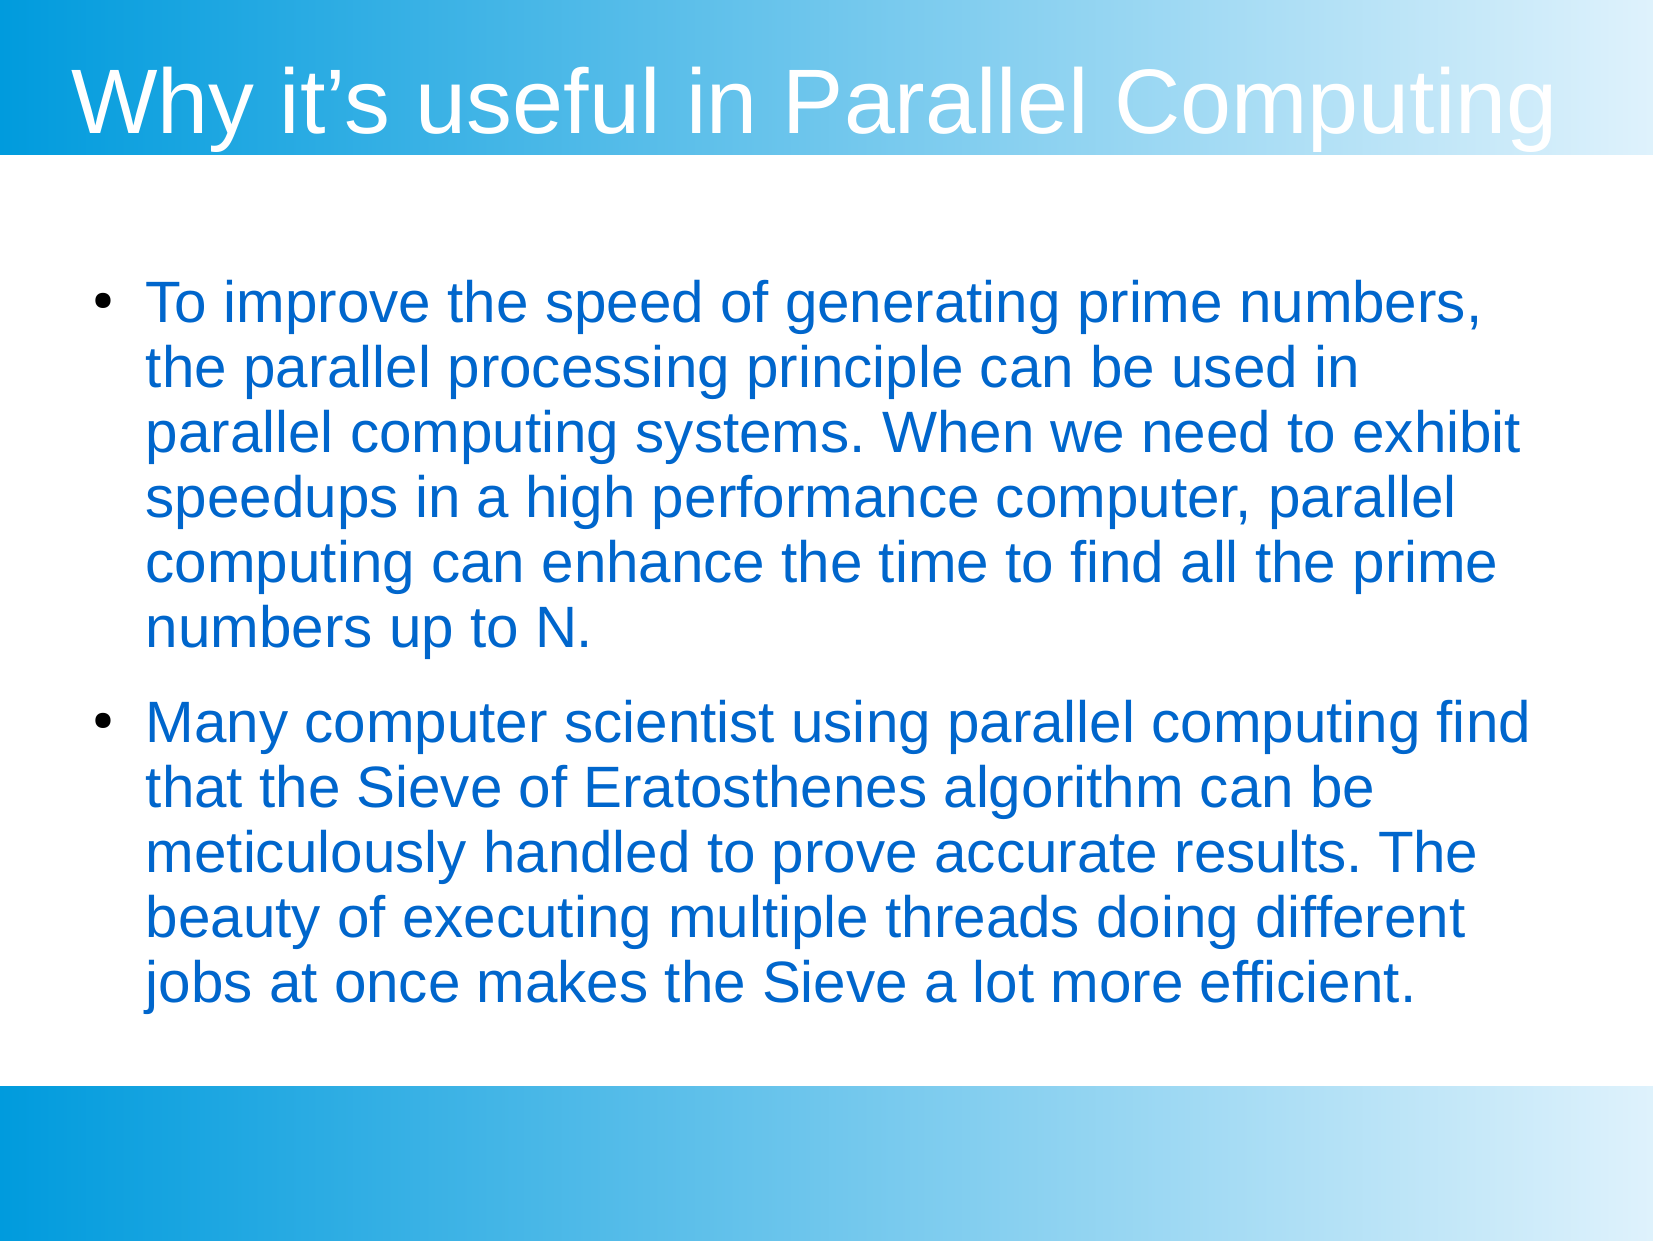

# Why it’s useful in Parallel Computing
To improve the speed of generating prime numbers, the parallel processing principle can be used in parallel computing systems. When we need to exhibit speedups in a high performance computer, parallel computing can enhance the time to find all the prime numbers up to N.
Many computer scientist using parallel computing find that the Sieve of Eratosthenes algorithm can be meticulously handled to prove accurate results. The beauty of executing multiple threads doing different jobs at once makes the Sieve a lot more efficient.